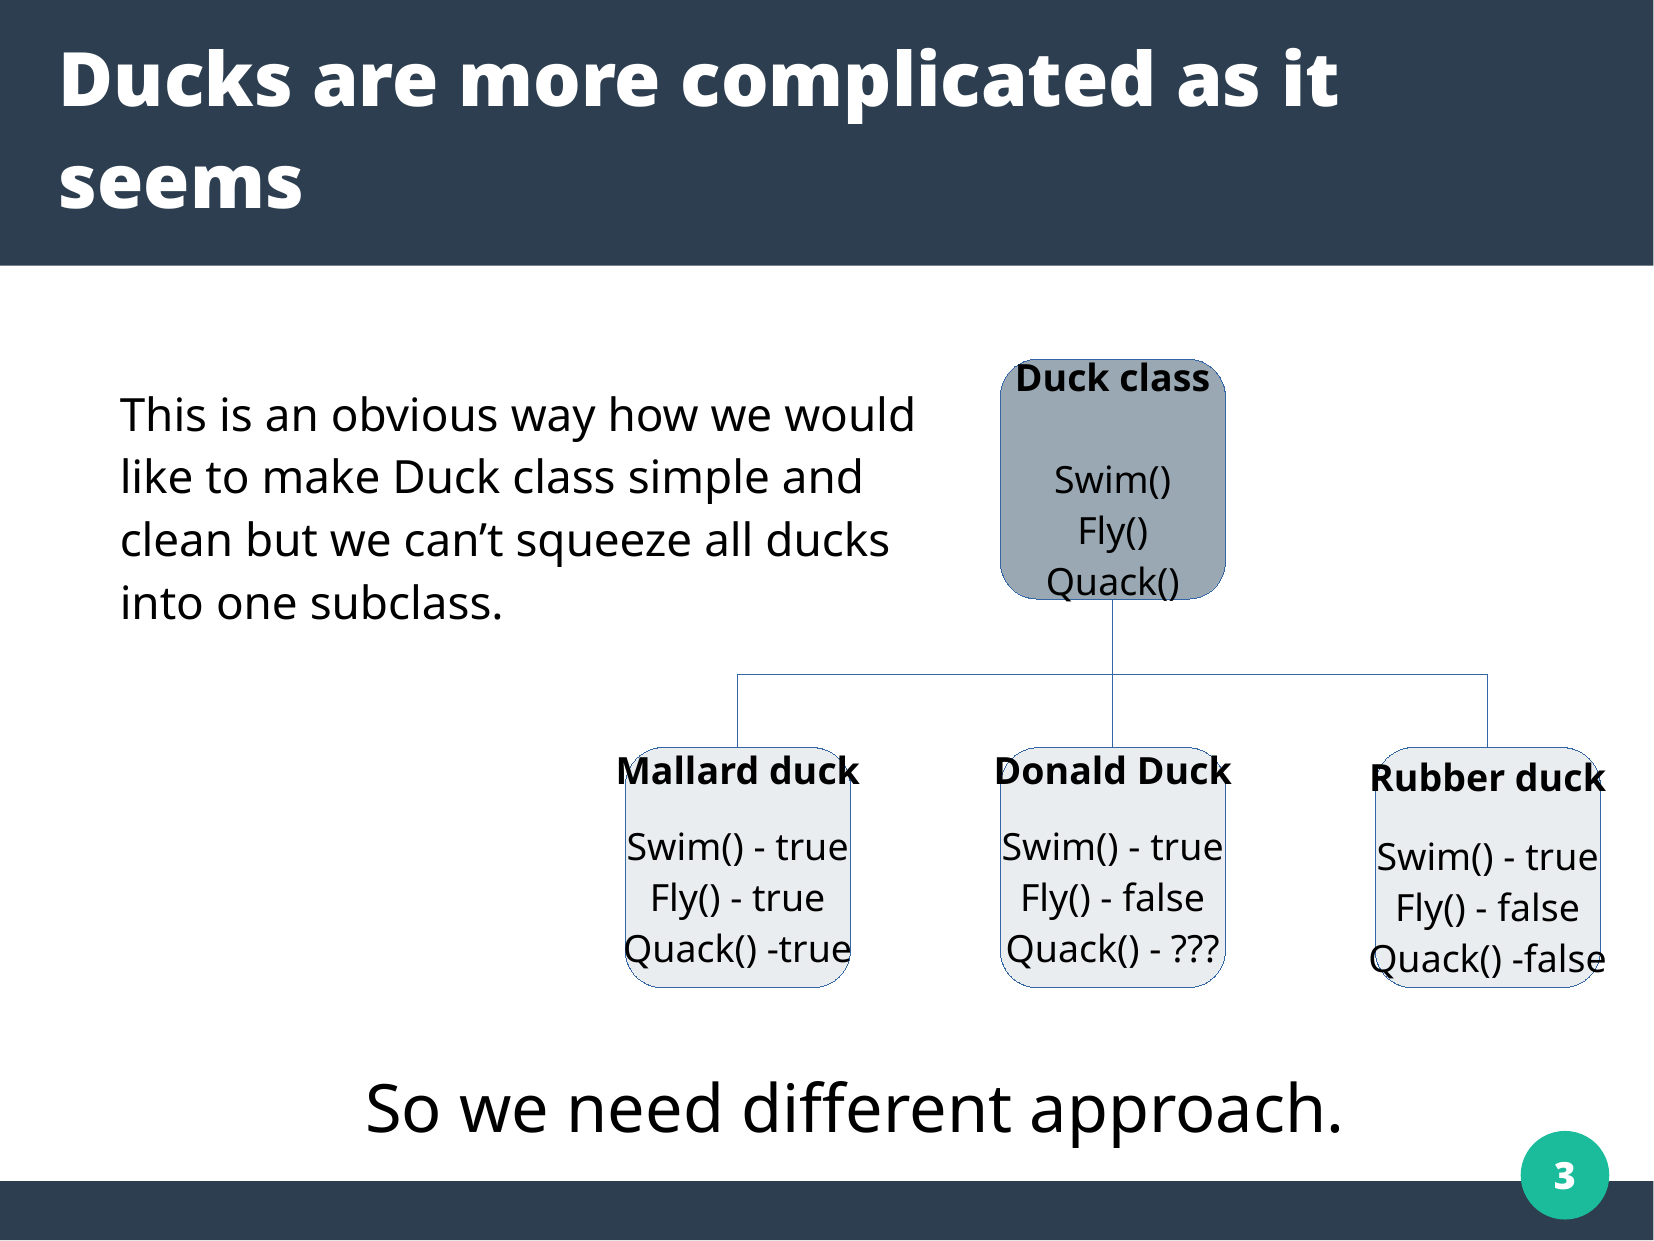

# Ducks are more complicated as it seems
Duck class
Swim()
Fly()
Quack()
This is an obvious way how we would like to make Duck class simple and clean but we can’t squeeze all ducks into one subclass.
Mallard duck
Swim() - true
Fly() - true
Quack() -true
Rubber duck
Swim() - true
Fly() - false
Quack() -false
Donald Duck
Swim() - true
Fly() - false
Quack() - ???
So we need different approach.
3